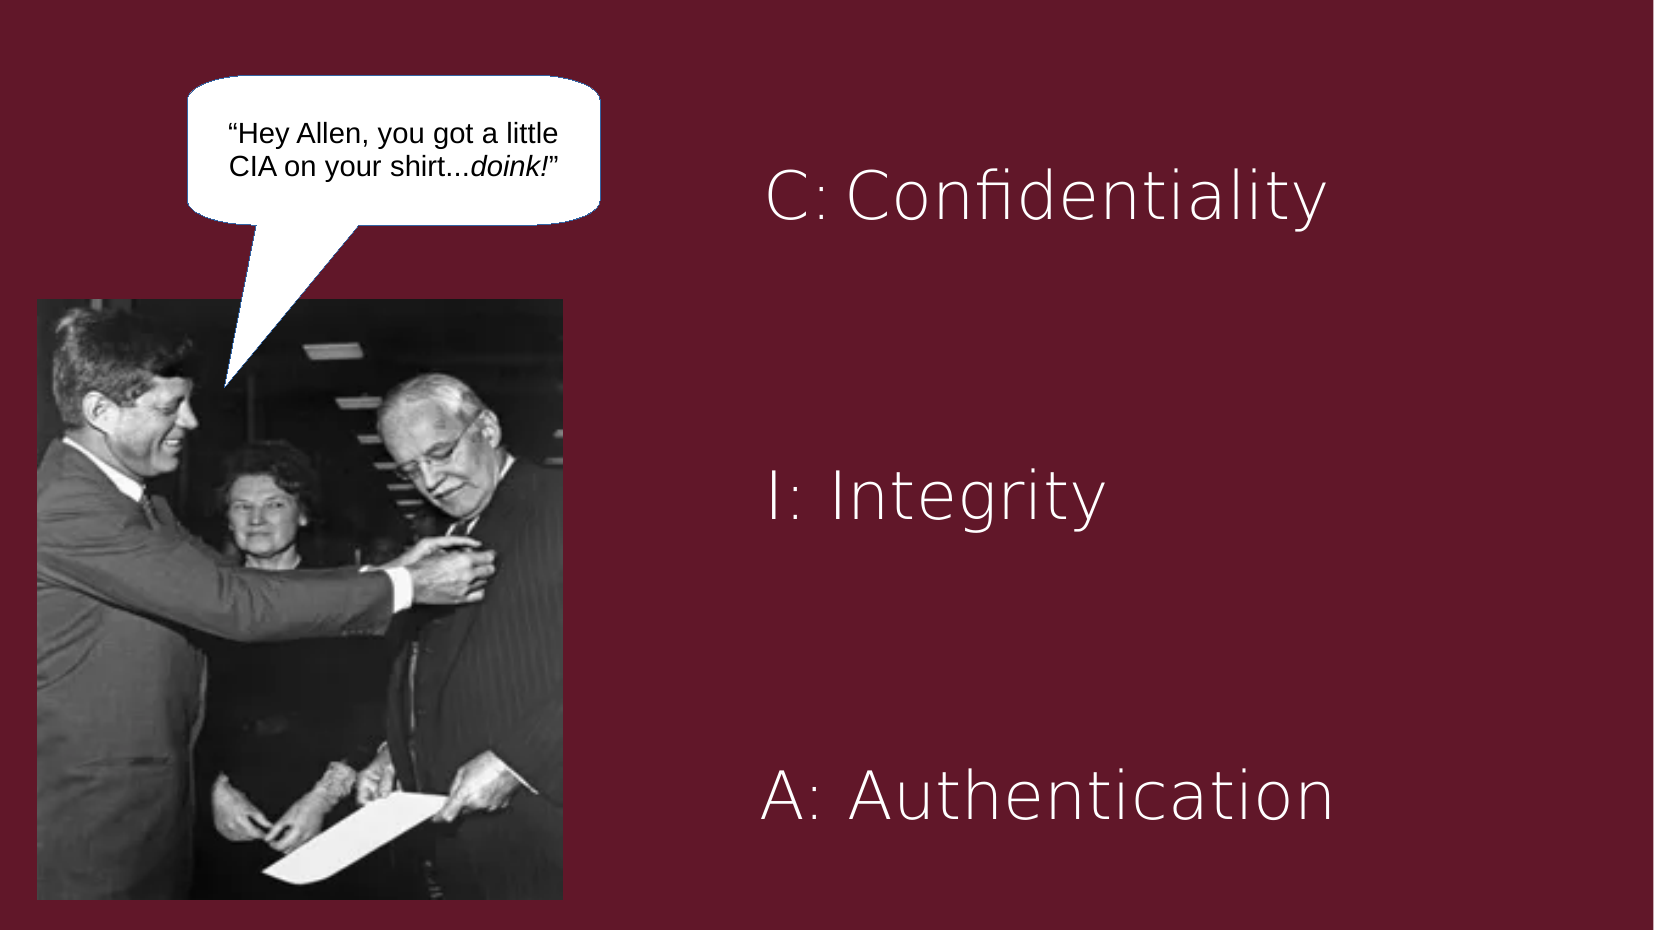

“Hey Allen, you got a little CIA on your shirt...doink!”
C: Confidentiality
I: Integrity
A: Authentication